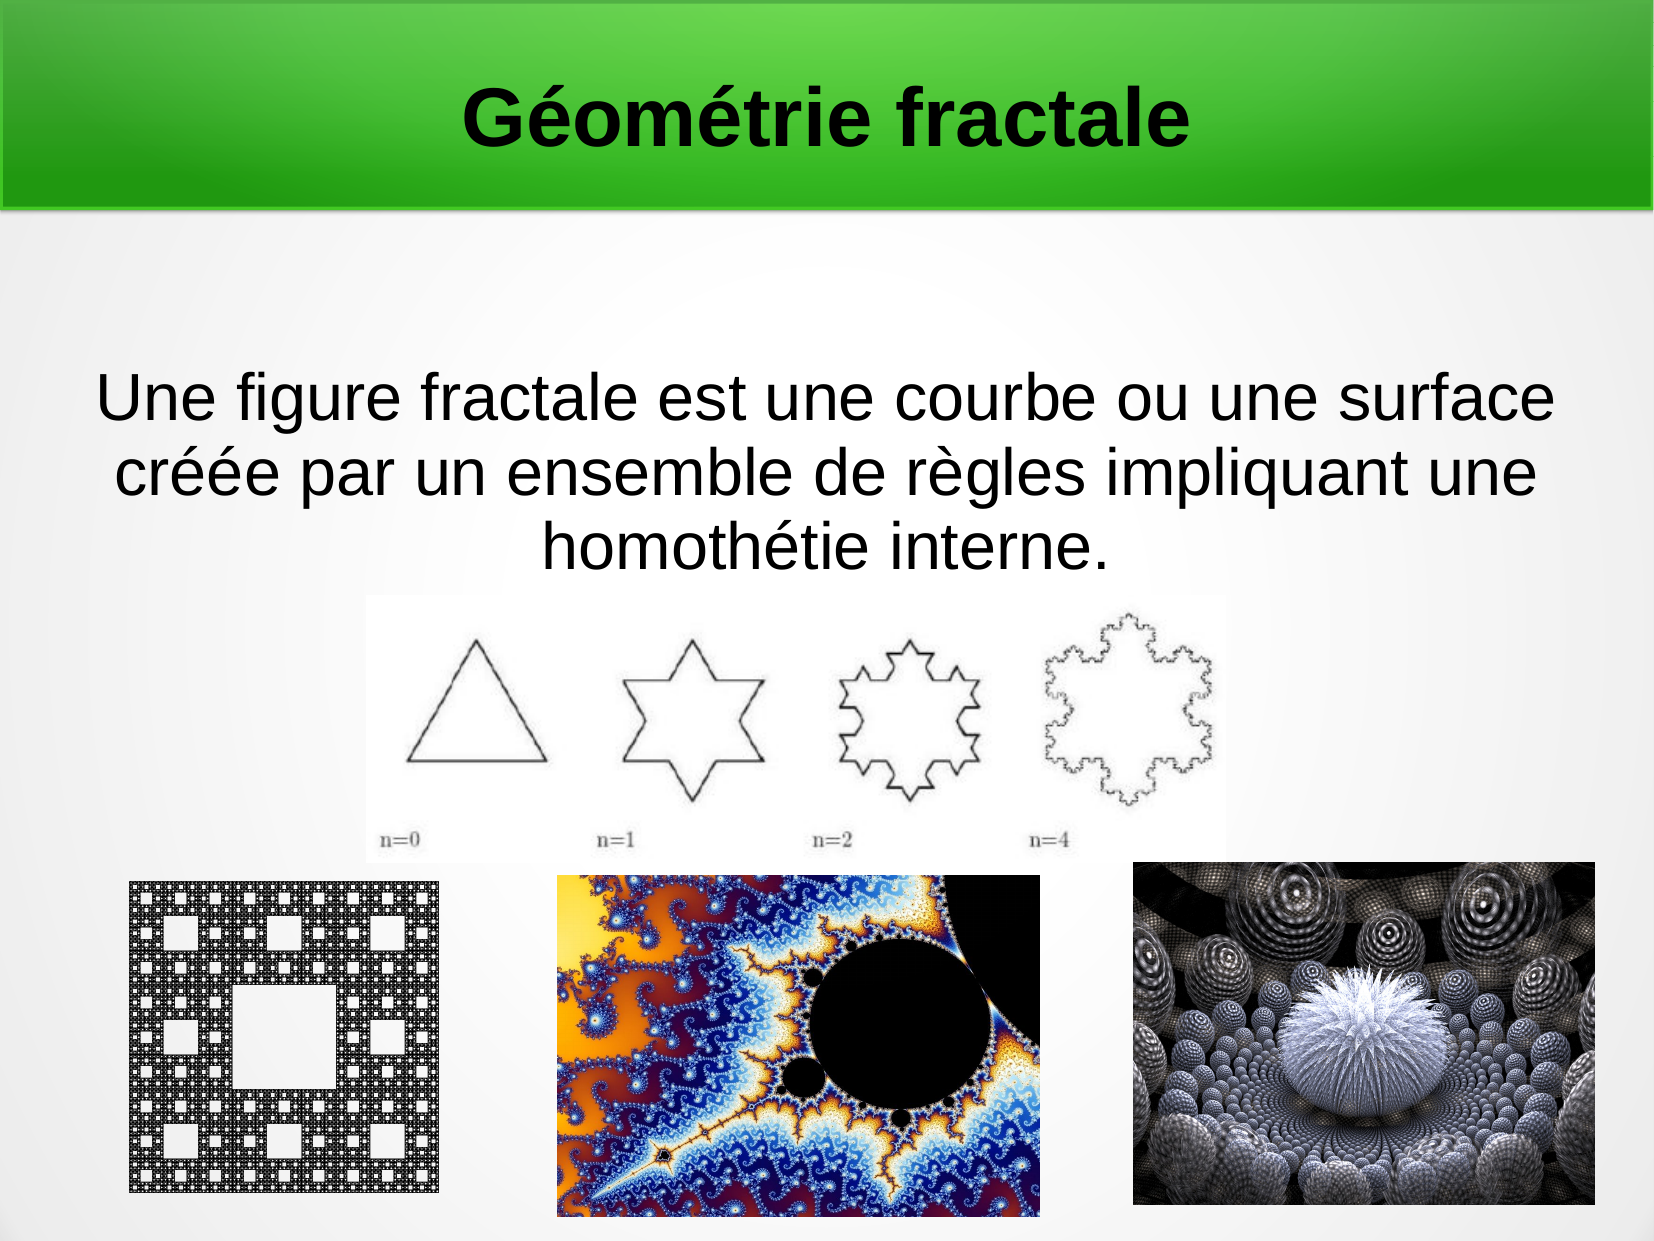

# Géométrie fractale
Une figure fractale est une courbe ou une surface créée par un ensemble de règles impliquant une homothétie interne.